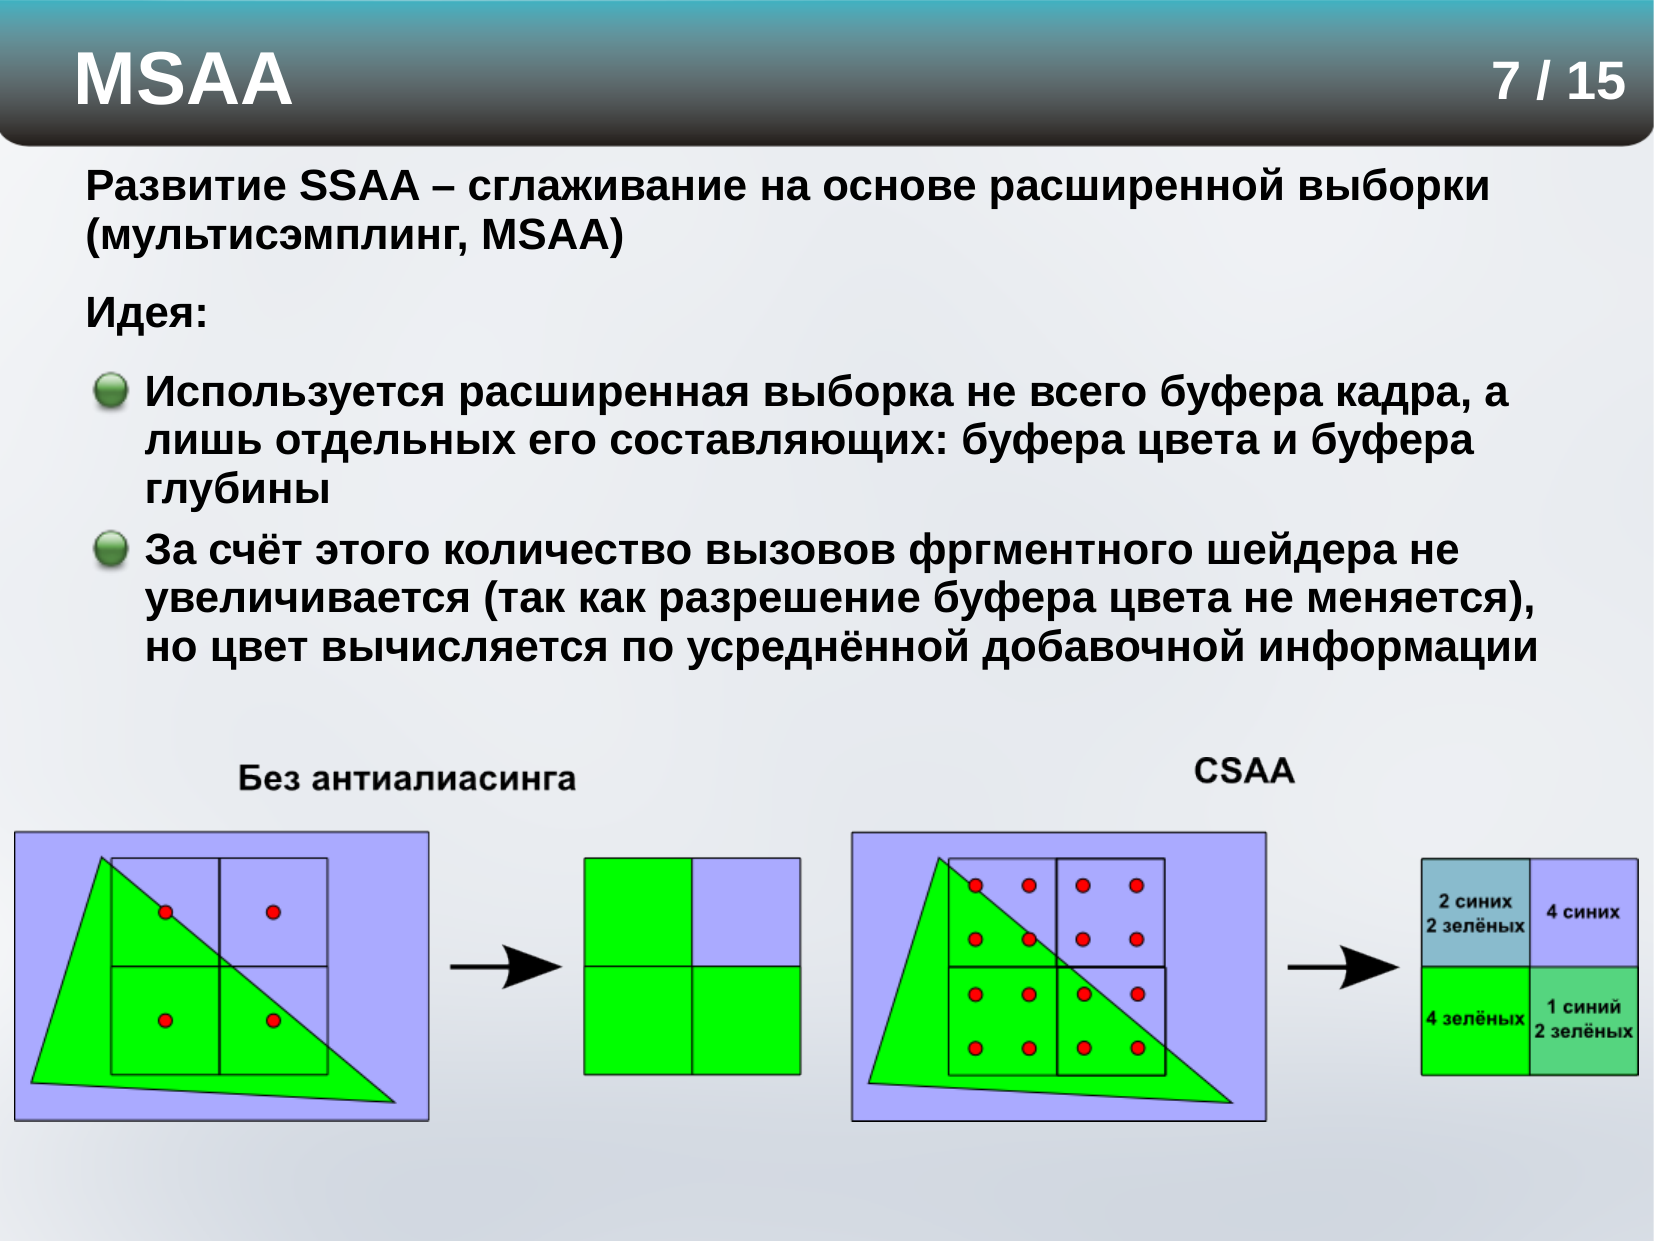

MSAA
Развитие SSAA – сглаживание на основе расширенной выборки (мультисэмплинг, MSAA)
Идея:
Используется расширенная выборка не всего буфера кадра, а лишь отдельных его составляющих: буфера цвета и буфера глубины
За счёт этого количество вызовов фргментного шейдера не увеличивается (так как разрешение буфера цвета не меняется),
но цвет вычисляется по усреднённой добавочной информации